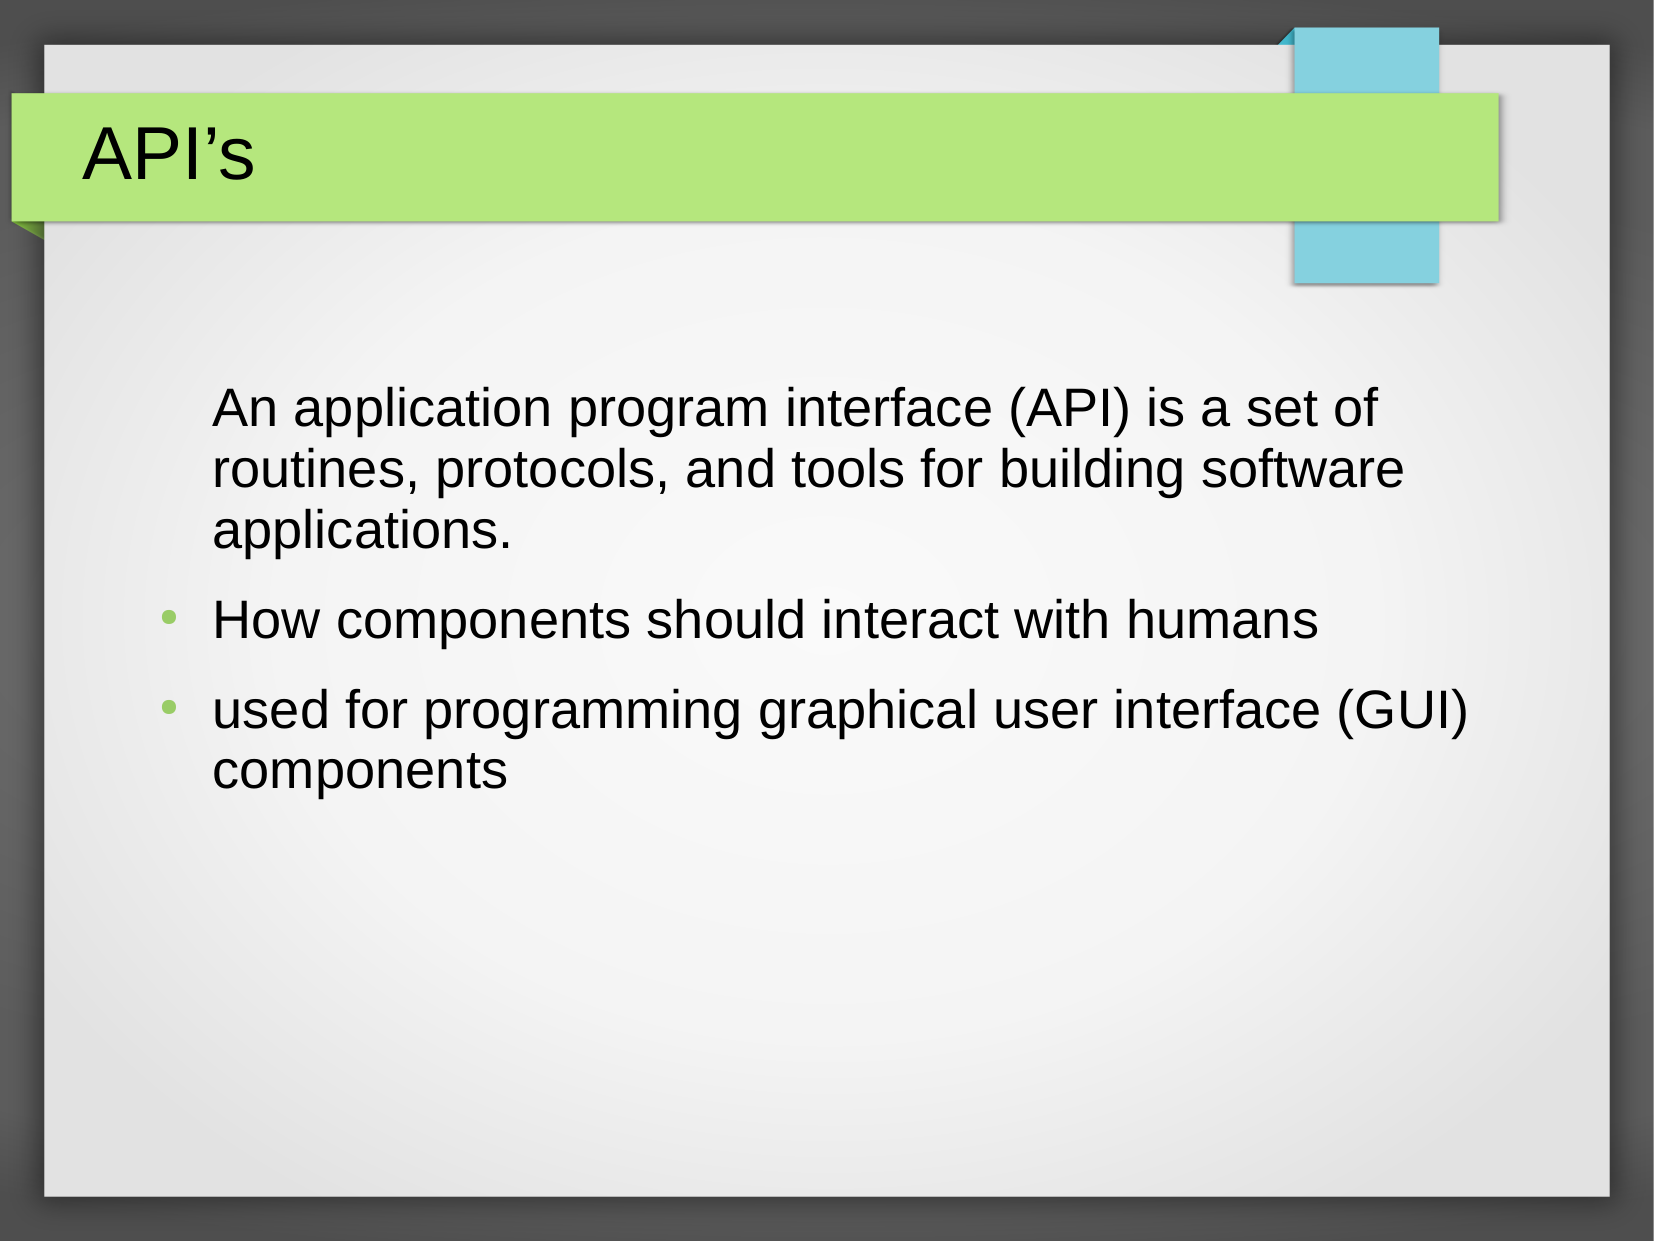

# API’s
An application program interface (API) is a set of routines, protocols, and tools for building software applications.
How components should interact with humans
used for programming graphical user interface (GUI) components